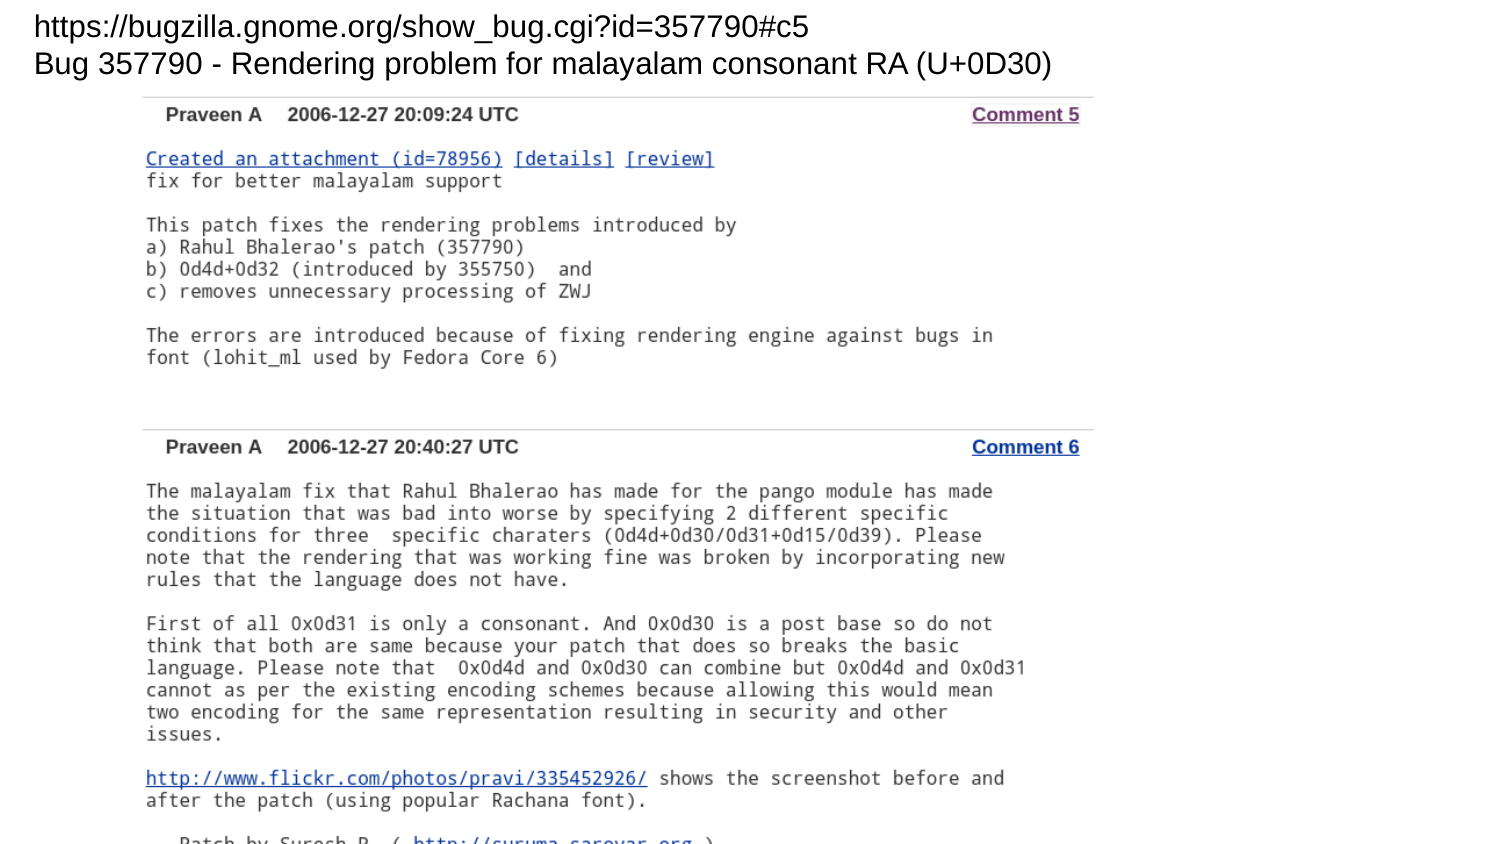

https://bugzilla.gnome.org/show_bug.cgi?id=357790#c5
Bug 357790 - Rendering problem for malayalam consonant RA (U+0D30)